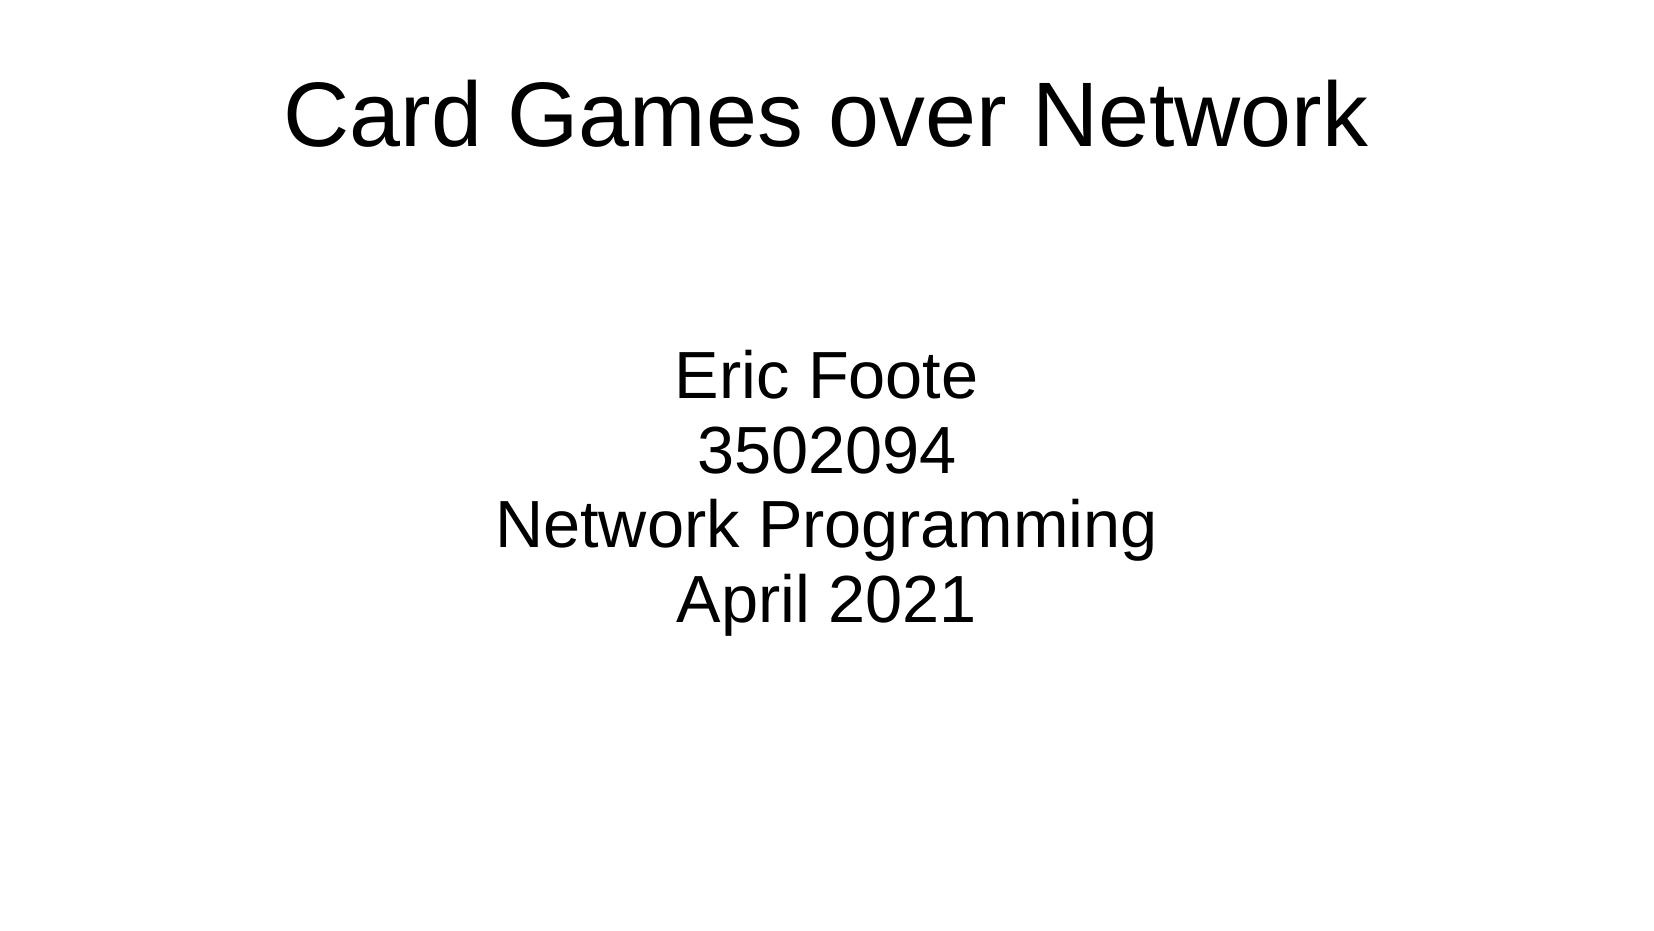

# Card Games over Network
Eric Foote
3502094
Network Programming
April 2021